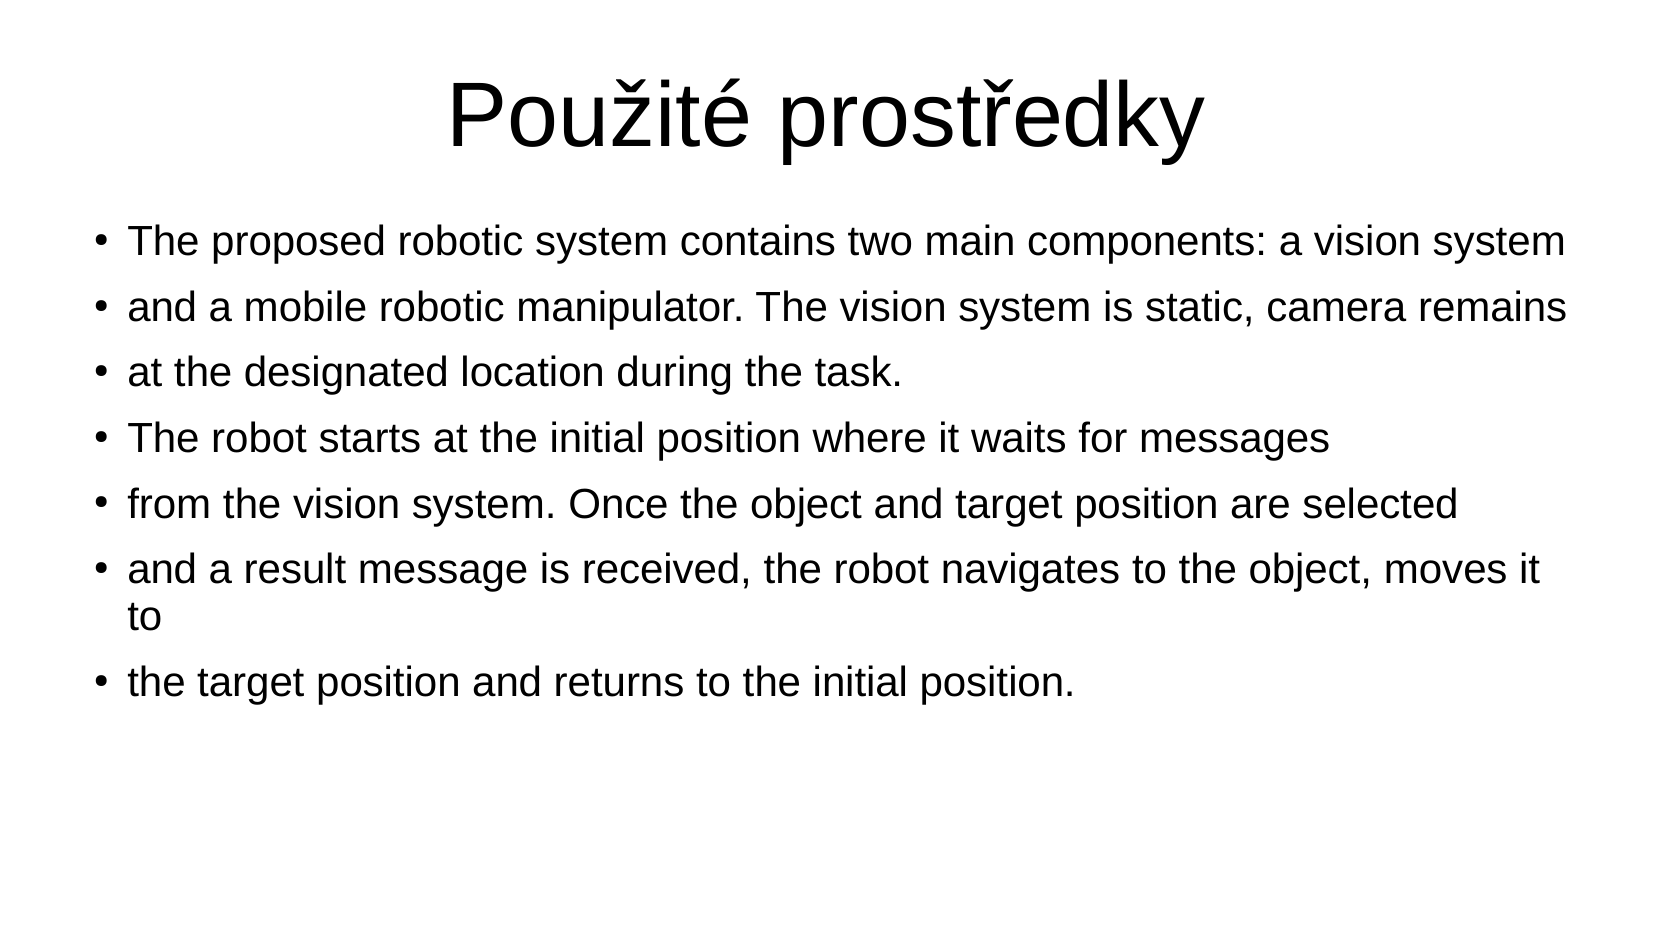

# Použité prostředky
The proposed robotic system contains two main components: a vision system
and a mobile robotic manipulator. The vision system is static, camera remains
at the designated location during the task.
The robot starts at the initial position where it waits for messages
from the vision system. Once the object and target position are selected
and a result message is received, the robot navigates to the object, moves it to
the target position and returns to the initial position.